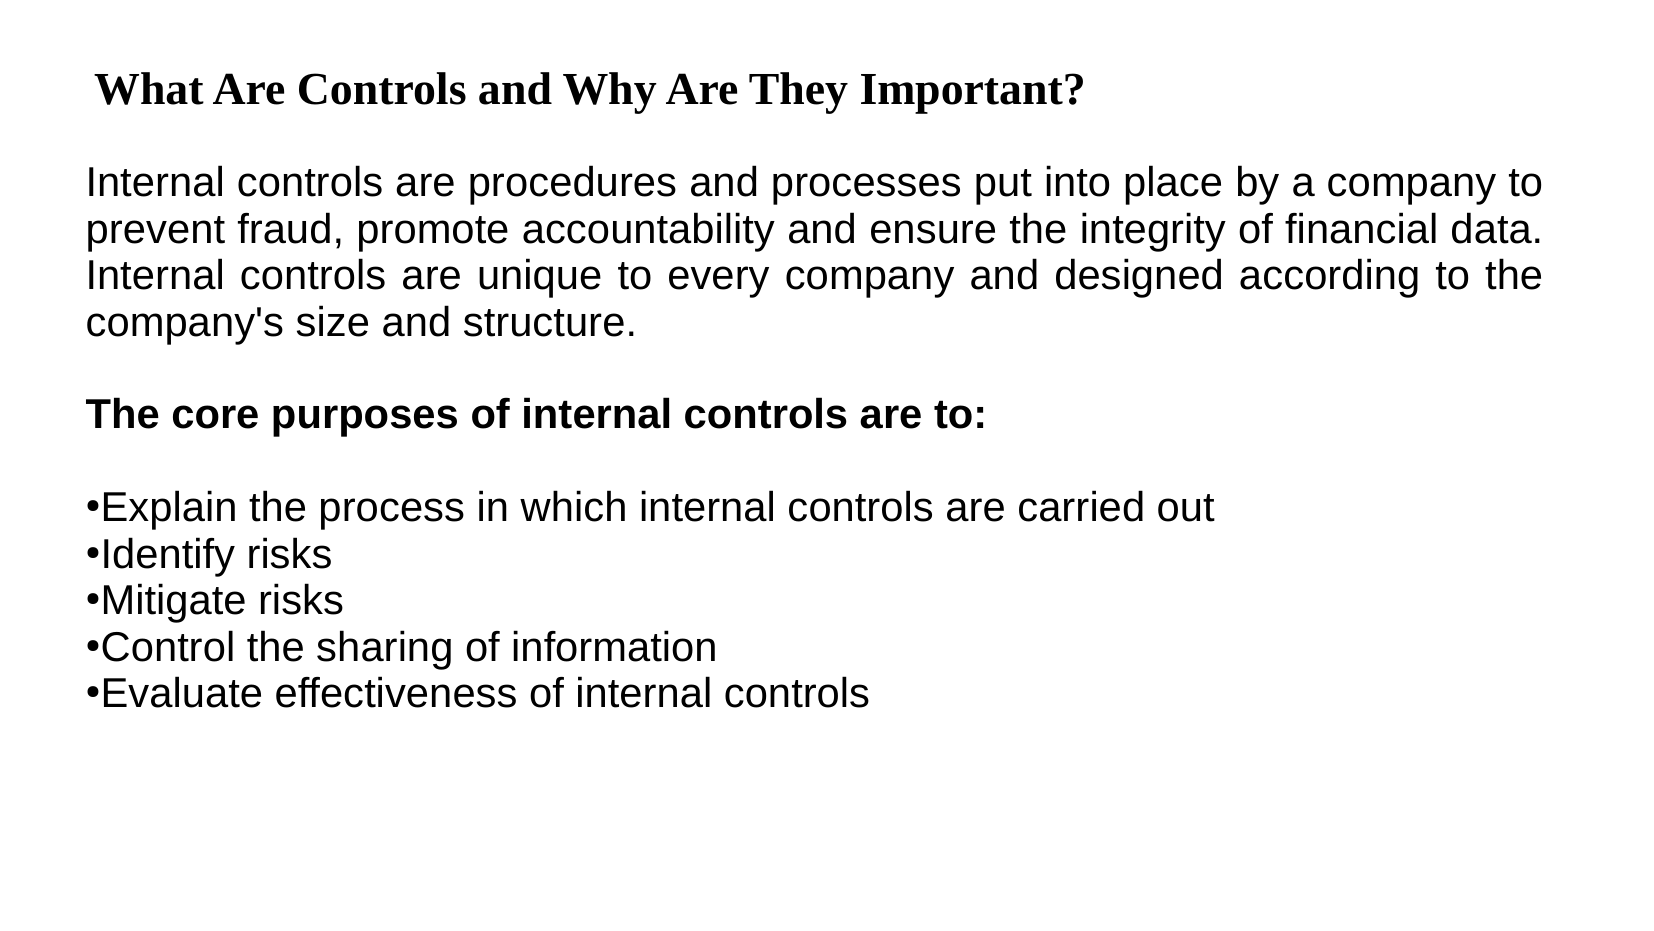

# What Are Controls and Why Are They Important?
Internal controls are procedures and processes put into place by a company to prevent fraud, promote accountability and ensure the integrity of financial data. Internal controls are unique to every company and designed according to the company's size and structure.
The core purposes of internal controls are to:
Explain the process in which internal controls are carried out
Identify risks
Mitigate risks
Control the sharing of information
Evaluate effectiveness of internal controls